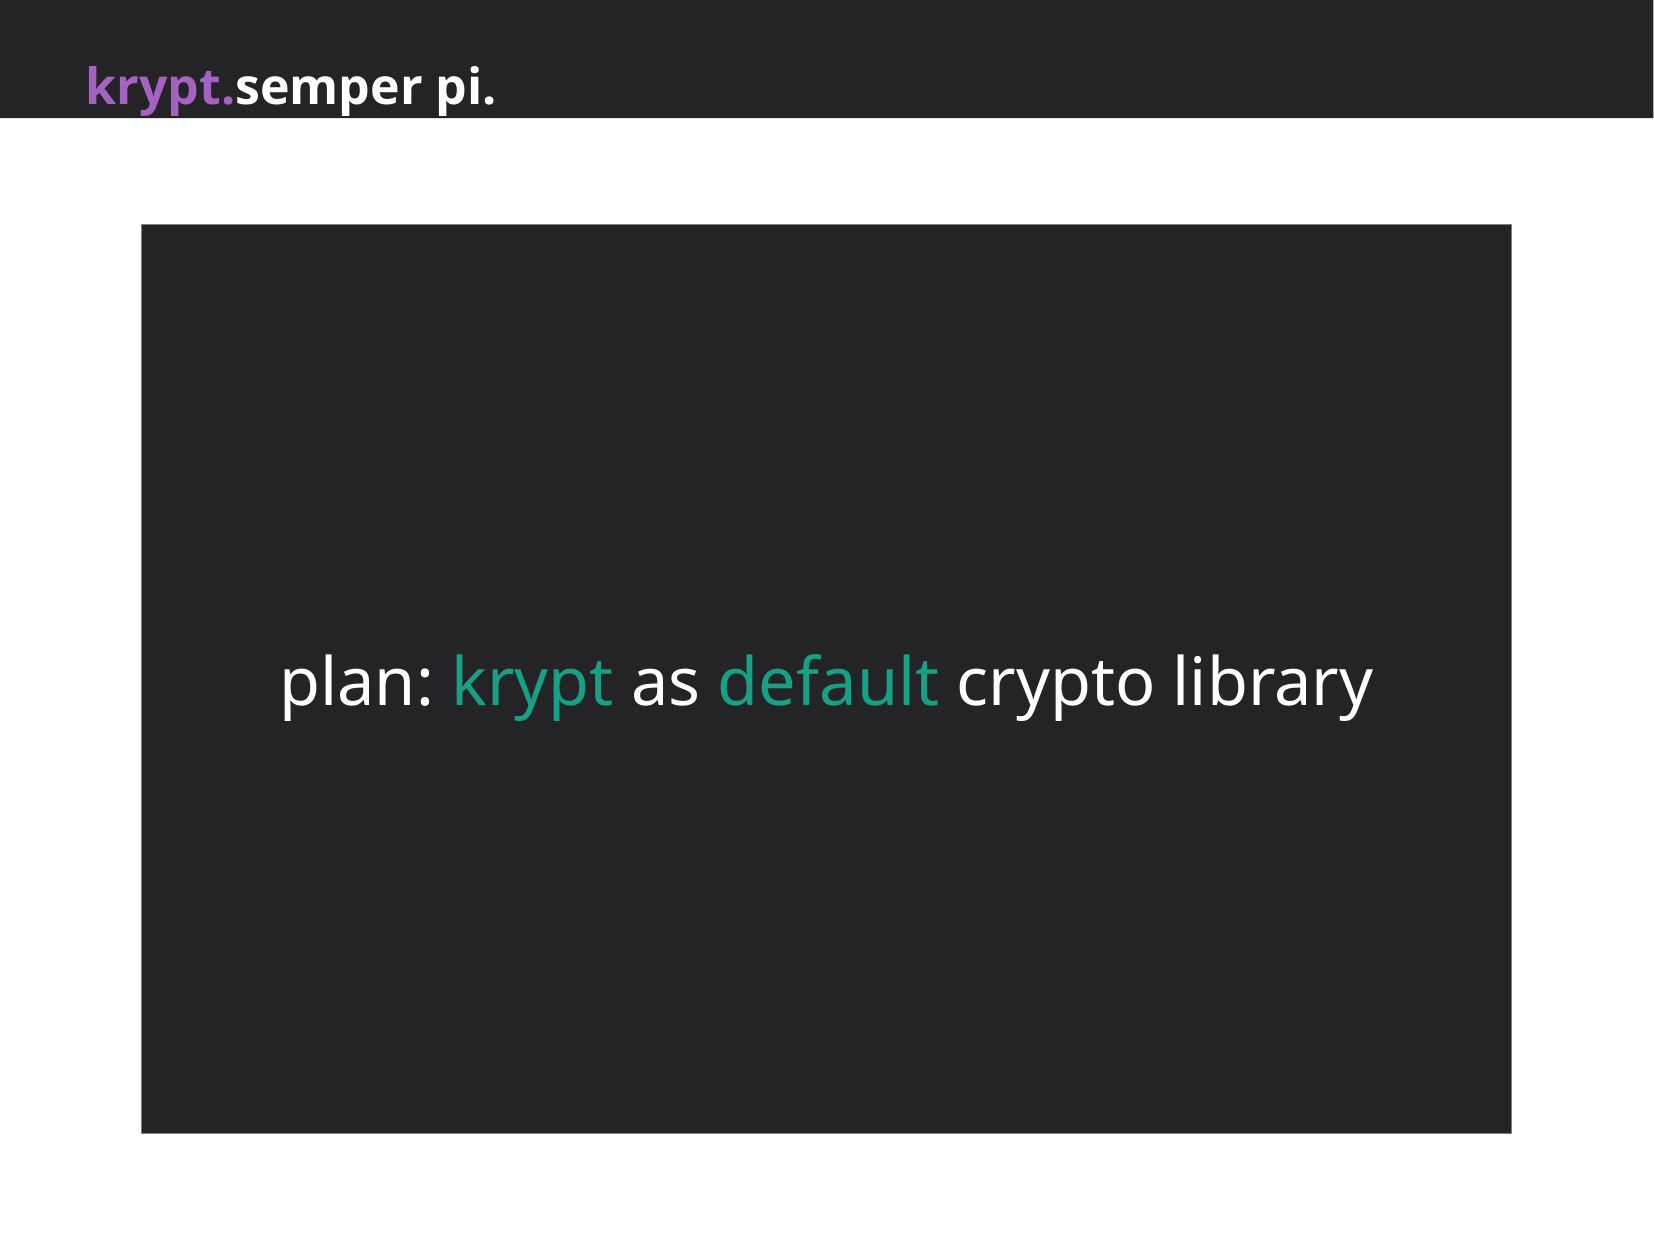

krypt.semper pi.
plan: krypt as default crypto library
plan: krypt as default crypto library
krypt first of all is a framework